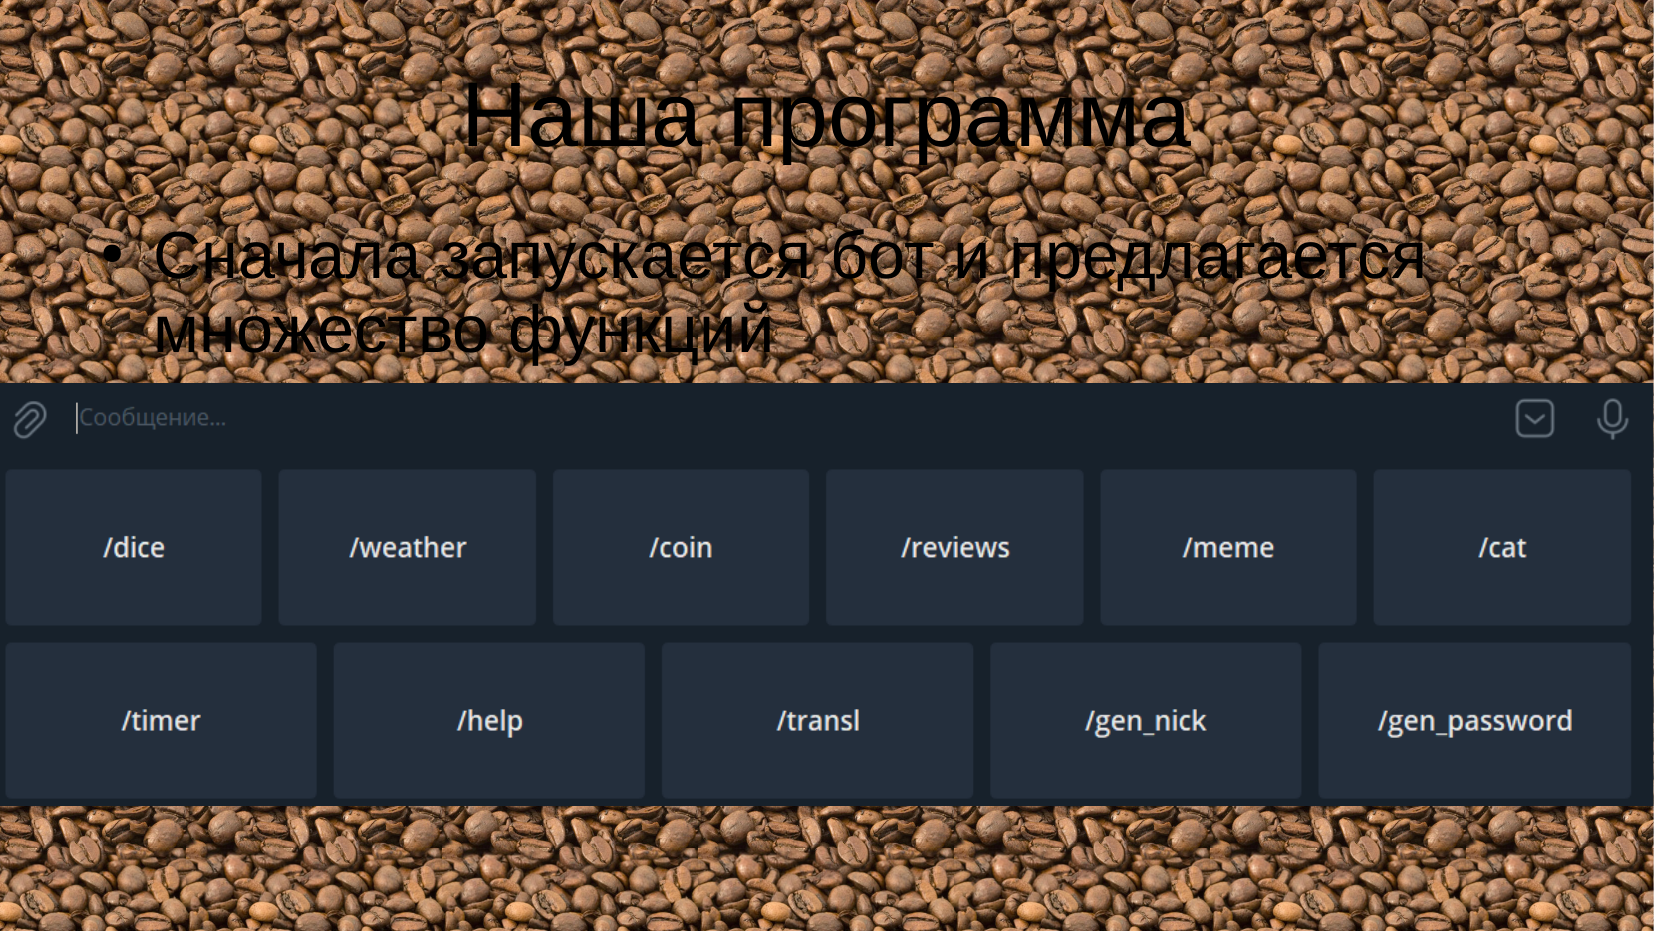

# Наша программа
Сначала запускается бот и предлагается множество функций